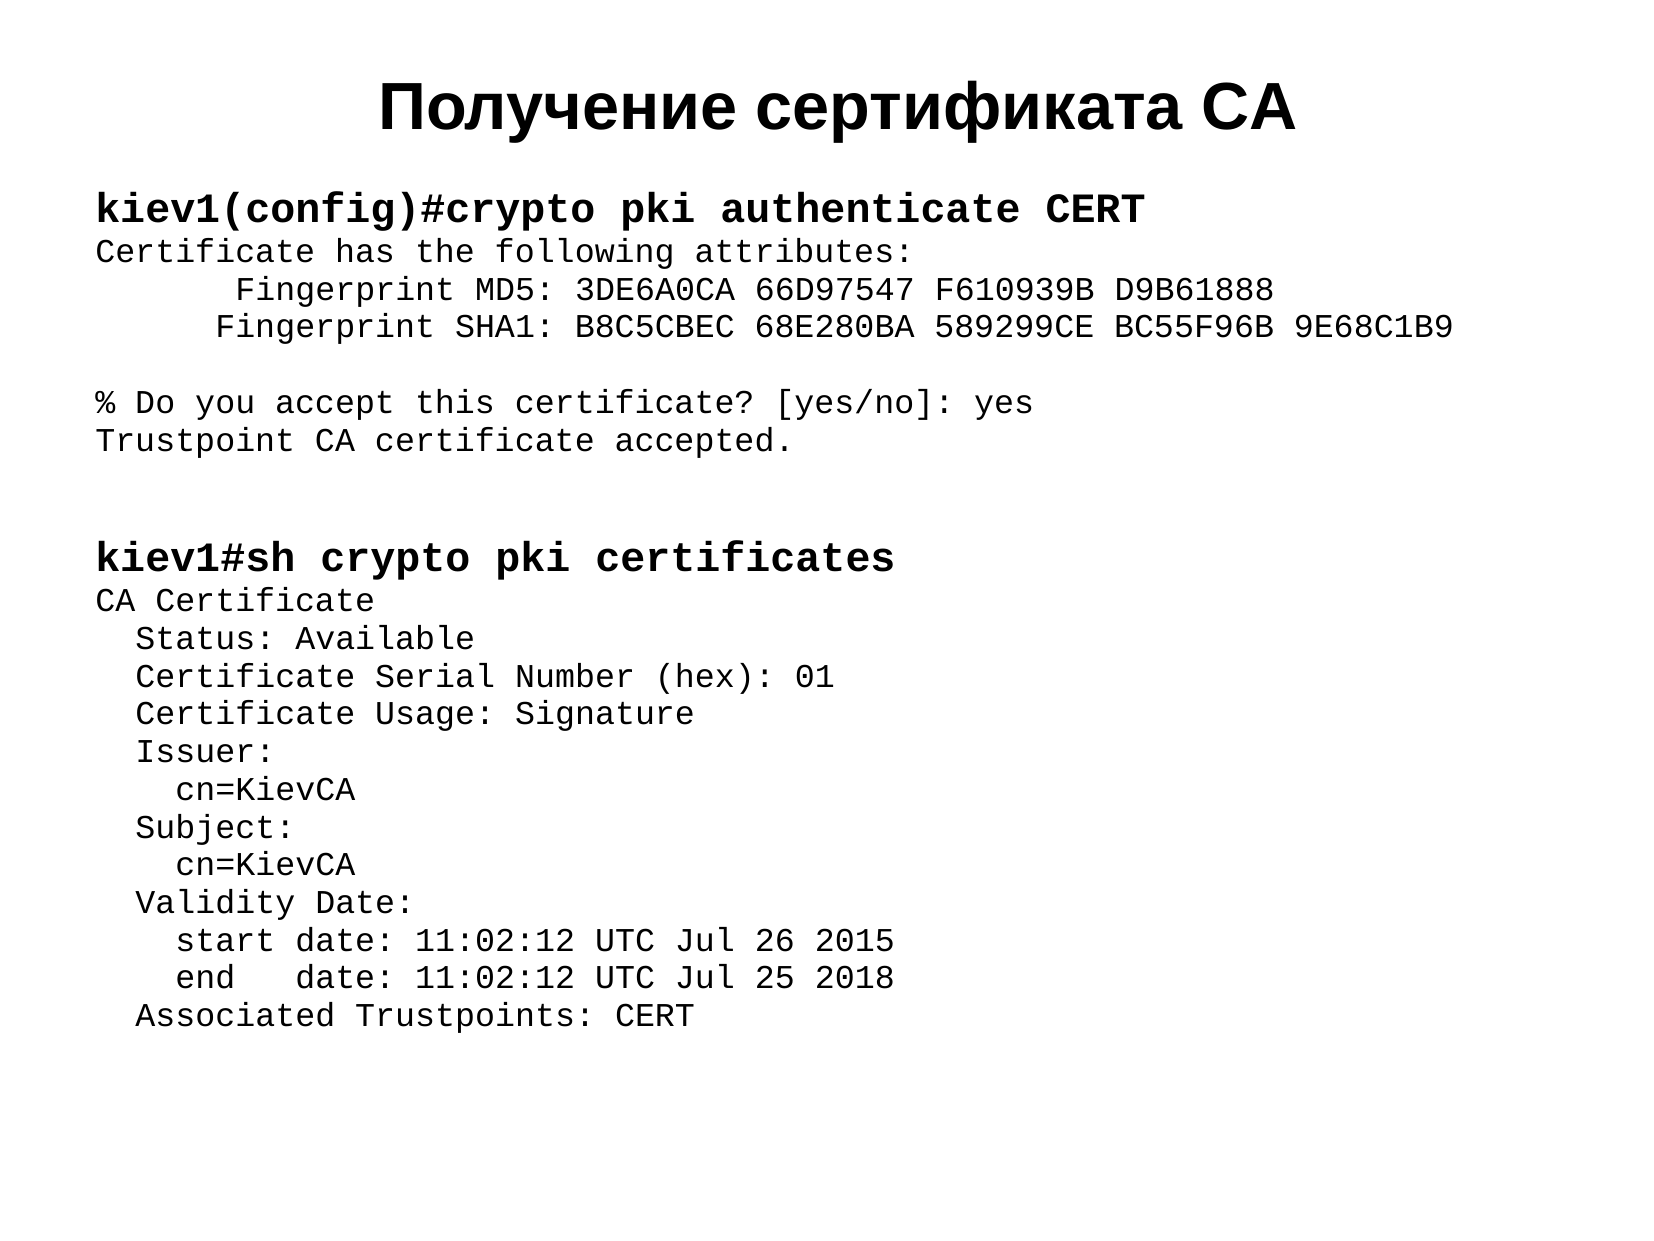

Получение сертификата CA
# kiev1(config)#crypto pki authenticate CERT
Certificate has the following attributes:
 Fingerprint MD5: 3DE6A0CA 66D97547 F610939B D9B61888
 Fingerprint SHA1: B8C5CBEC 68E280BA 589299CE BC55F96B 9E68C1B9
% Do you accept this certificate? [yes/no]: yes
Trustpoint CA certificate accepted.
kiev1#sh crypto pki certificates
CA Certificate
 Status: Available
 Certificate Serial Number (hex): 01
 Certificate Usage: Signature
 Issuer:
 cn=KievCA
 Subject:
 cn=KievCA
 Validity Date:
 start date: 11:02:12 UTC Jul 26 2015
 end date: 11:02:12 UTC Jul 25 2018
 Associated Trustpoints: CERT